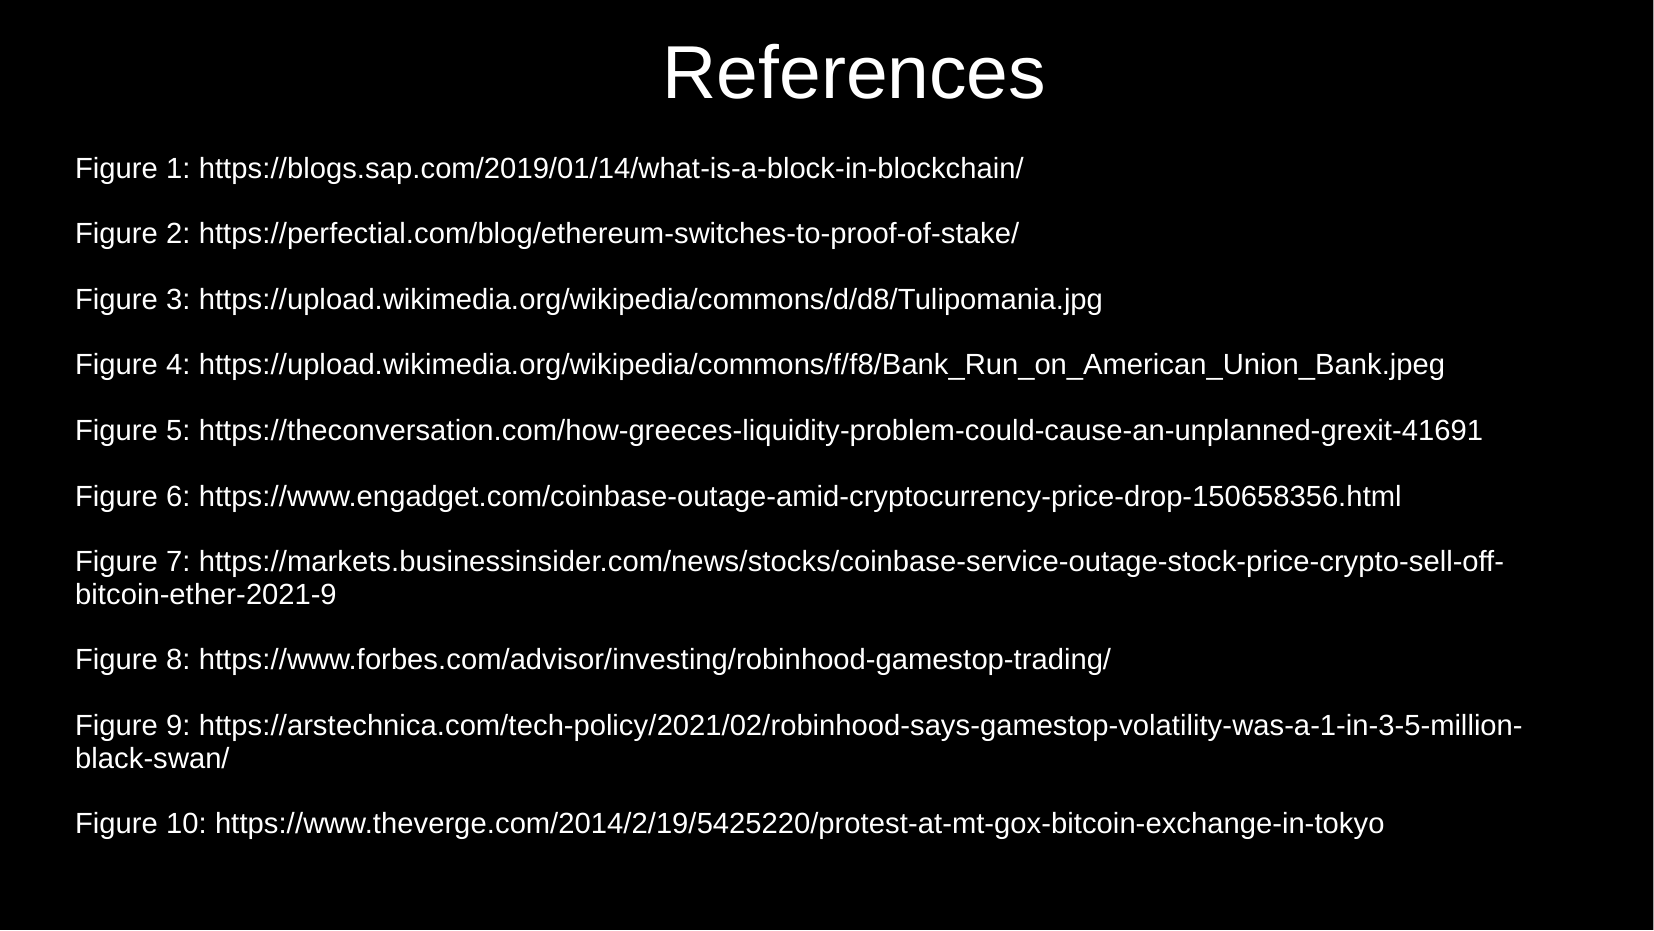

# References
Figure 1: https://blogs.sap.com/2019/01/14/what-is-a-block-in-blockchain/
Figure 2: https://perfectial.com/blog/ethereum-switches-to-proof-of-stake/
Figure 3: https://upload.wikimedia.org/wikipedia/commons/d/d8/Tulipomania.jpg
Figure 4: https://upload.wikimedia.org/wikipedia/commons/f/f8/Bank_Run_on_American_Union_Bank.jpeg
Figure 5: https://theconversation.com/how-greeces-liquidity-problem-could-cause-an-unplanned-grexit-41691
Figure 6: https://www.engadget.com/coinbase-outage-amid-cryptocurrency-price-drop-150658356.html
Figure 7: https://markets.businessinsider.com/news/stocks/coinbase-service-outage-stock-price-crypto-sell-off-bitcoin-ether-2021-9
Figure 8: https://www.forbes.com/advisor/investing/robinhood-gamestop-trading/
Figure 9: https://arstechnica.com/tech-policy/2021/02/robinhood-says-gamestop-volatility-was-a-1-in-3-5-million-black-swan/
Figure 10: https://www.theverge.com/2014/2/19/5425220/protest-at-mt-gox-bitcoin-exchange-in-tokyo